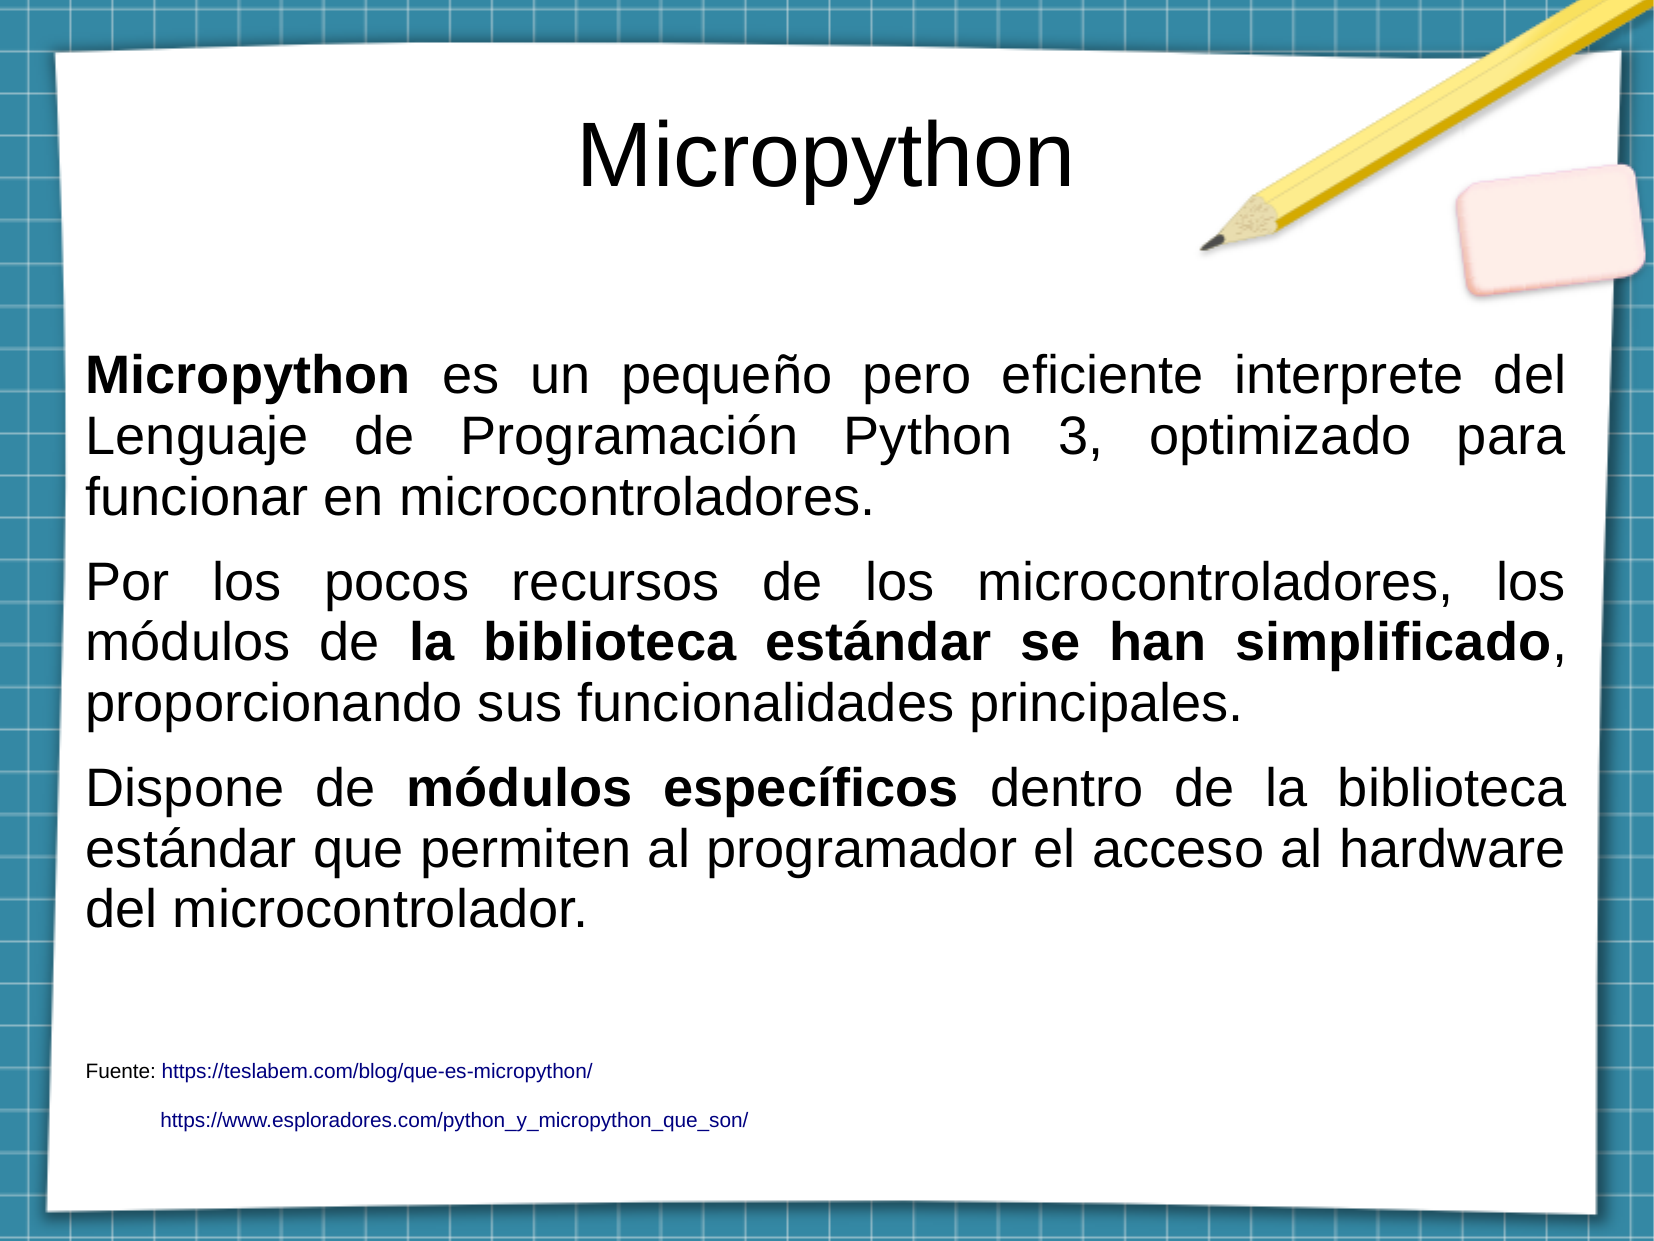

# Micropython
Micropython es un pequeño pero eficiente interprete del Lenguaje de Programación Python 3, optimizado para funcionar en microcontroladores.
Por los pocos recursos de los microcontroladores, los módulos de la biblioteca estándar se han simplificado, proporcionando sus funcionalidades principales.
Dispone de módulos específicos dentro de la biblioteca estándar que permiten al programador el acceso al hardware del microcontrolador.
Fuente: https://teslabem.com/blog/que-es-micropython/
 https://www.esploradores.com/python_y_micropython_que_son/